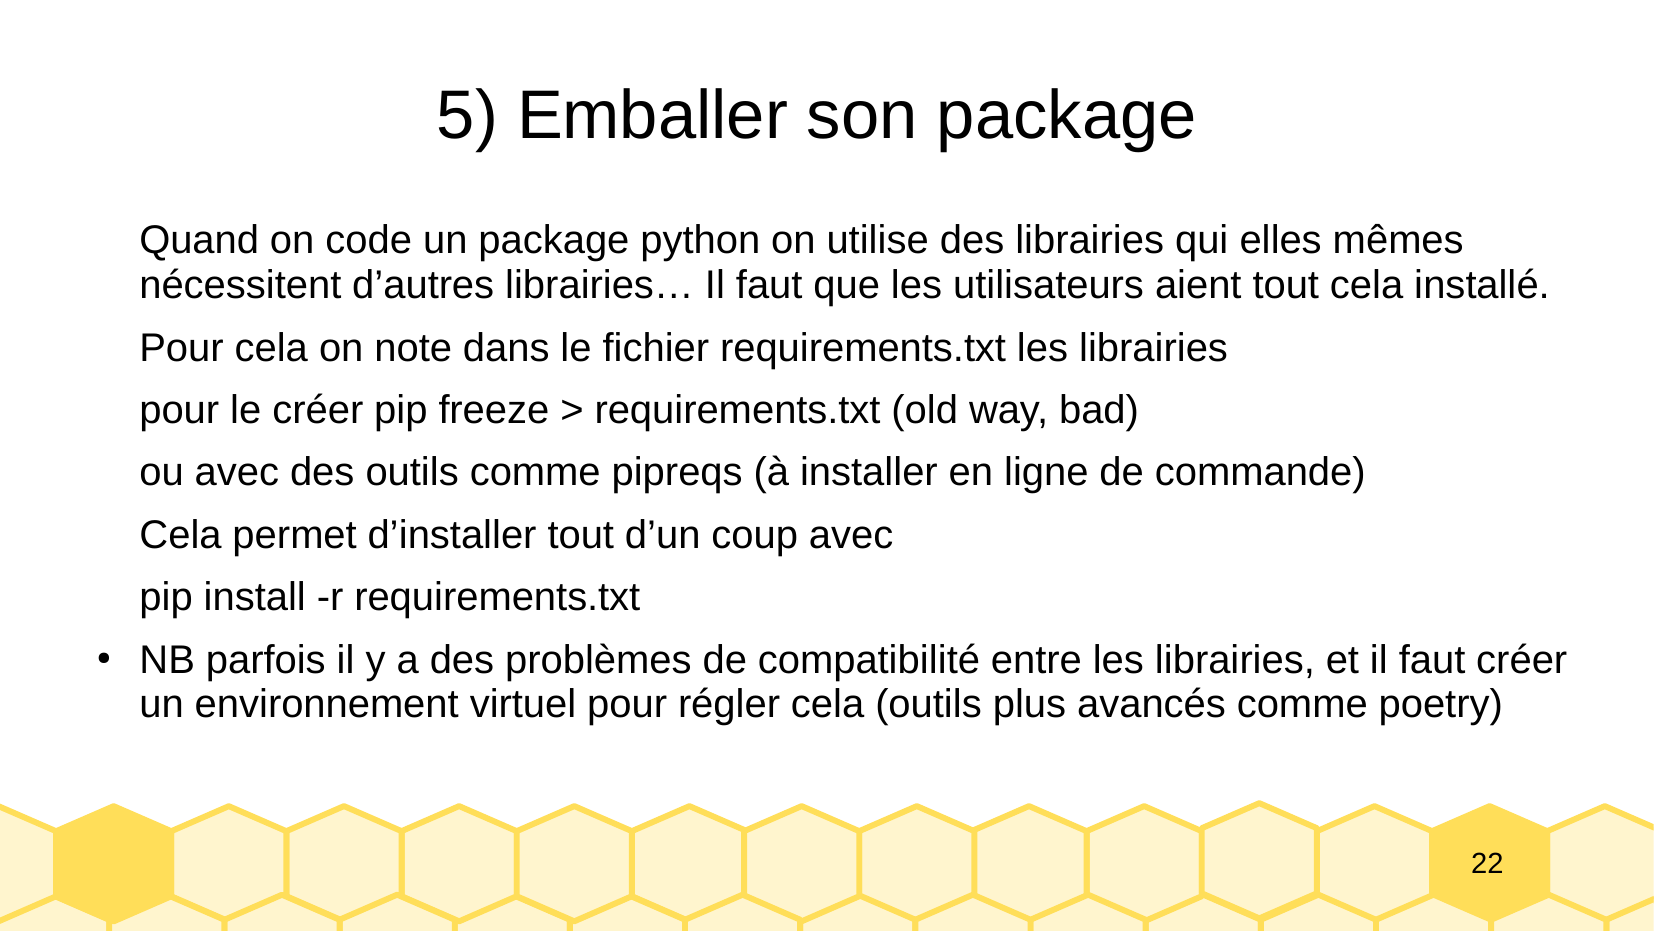

# 5) Emballer son package
Quand on code un package python on utilise des librairies qui elles mêmes nécessitent d’autres librairies… Il faut que les utilisateurs aient tout cela installé.
Pour cela on note dans le fichier requirements.txt les librairies
pour le créer pip freeze > requirements.txt (old way, bad)
ou avec des outils comme pipreqs (à installer en ligne de commande)
Cela permet d’installer tout d’un coup avec
pip install -r requirements.txt
NB parfois il y a des problèmes de compatibilité entre les librairies, et il faut créer un environnement virtuel pour régler cela (outils plus avancés comme poetry)